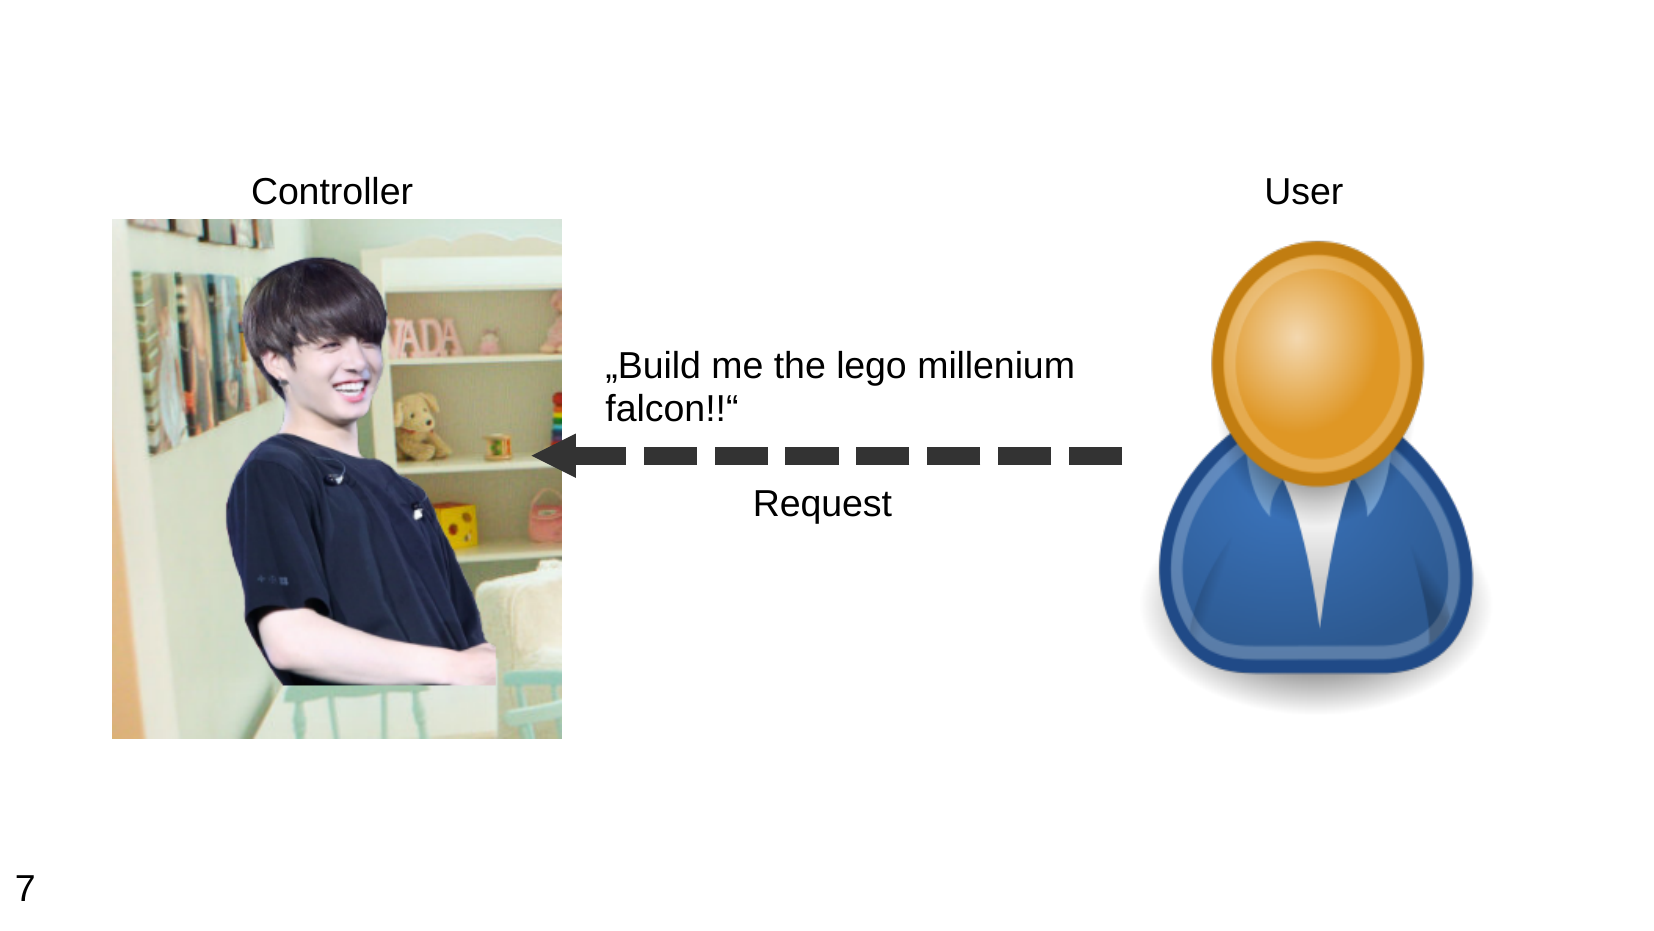

Controller
User
„Build me the lego millenium
falcon!!“
Request